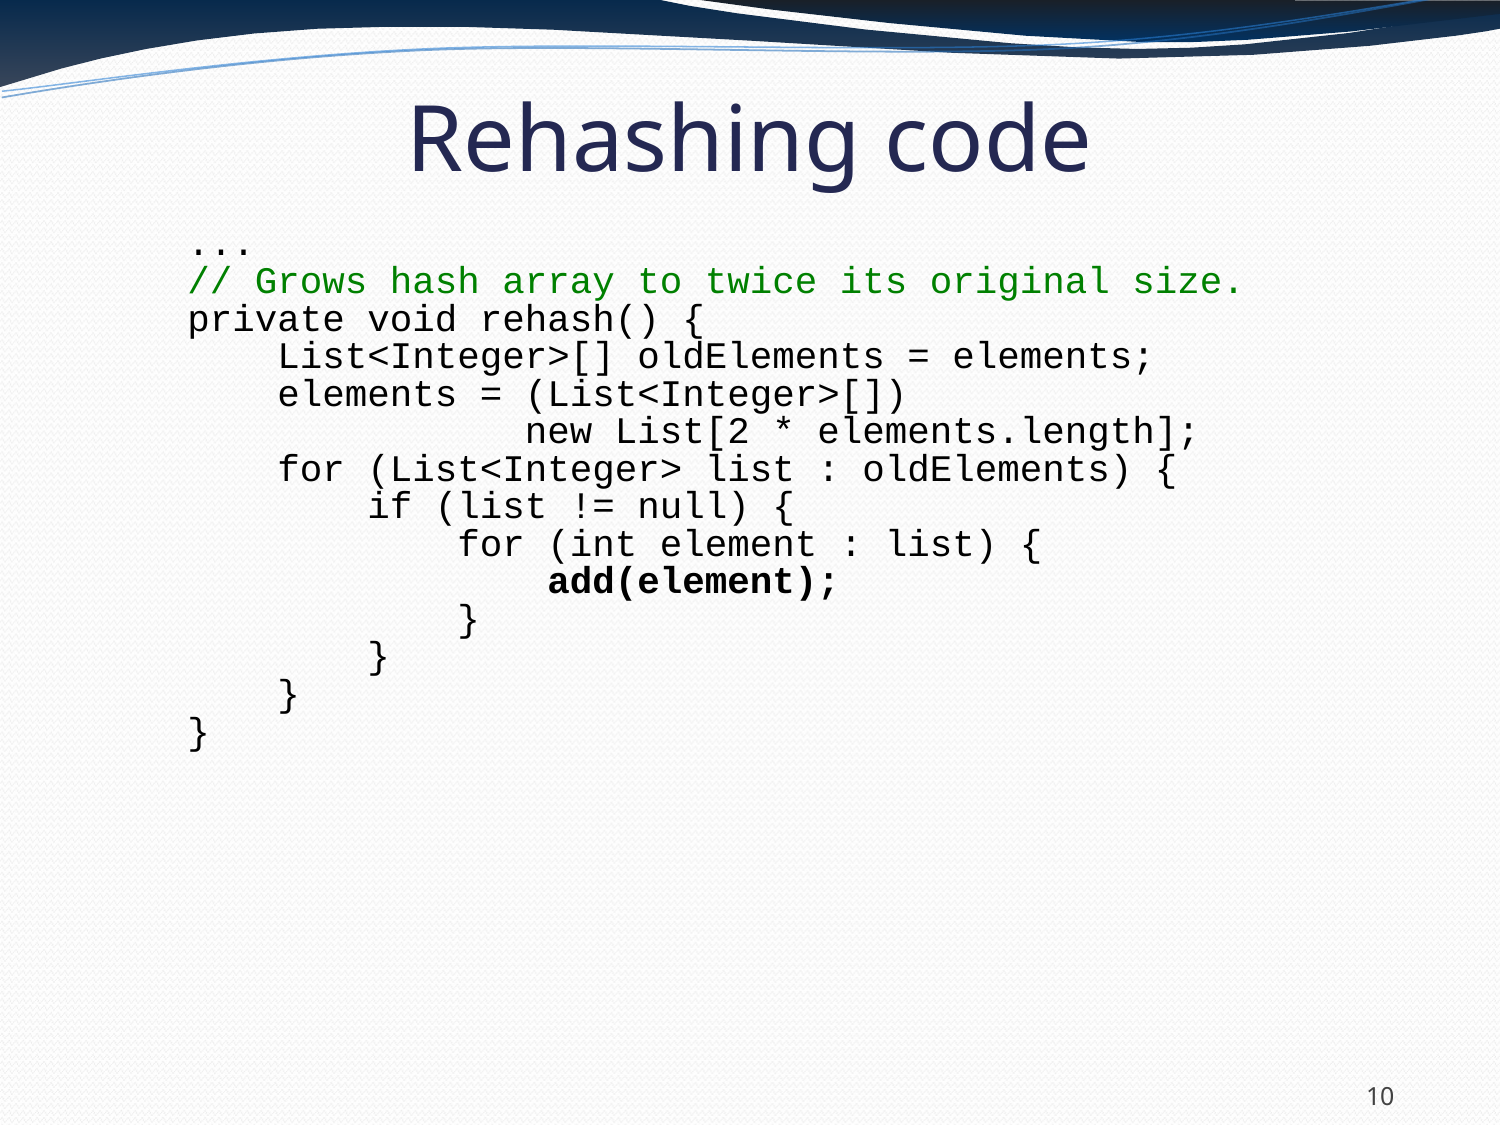

# Rehashing code
 ...
 // Grows hash array to twice its original size.
 private void rehash() {
 List<Integer>[] oldElements = elements;
 elements = (List<Integer>[])
 new List[2 * elements.length];
 for (List<Integer> list : oldElements) {
 if (list != null) {
 for (int element : list) {
 add(element);
 }
 }
 }
 }